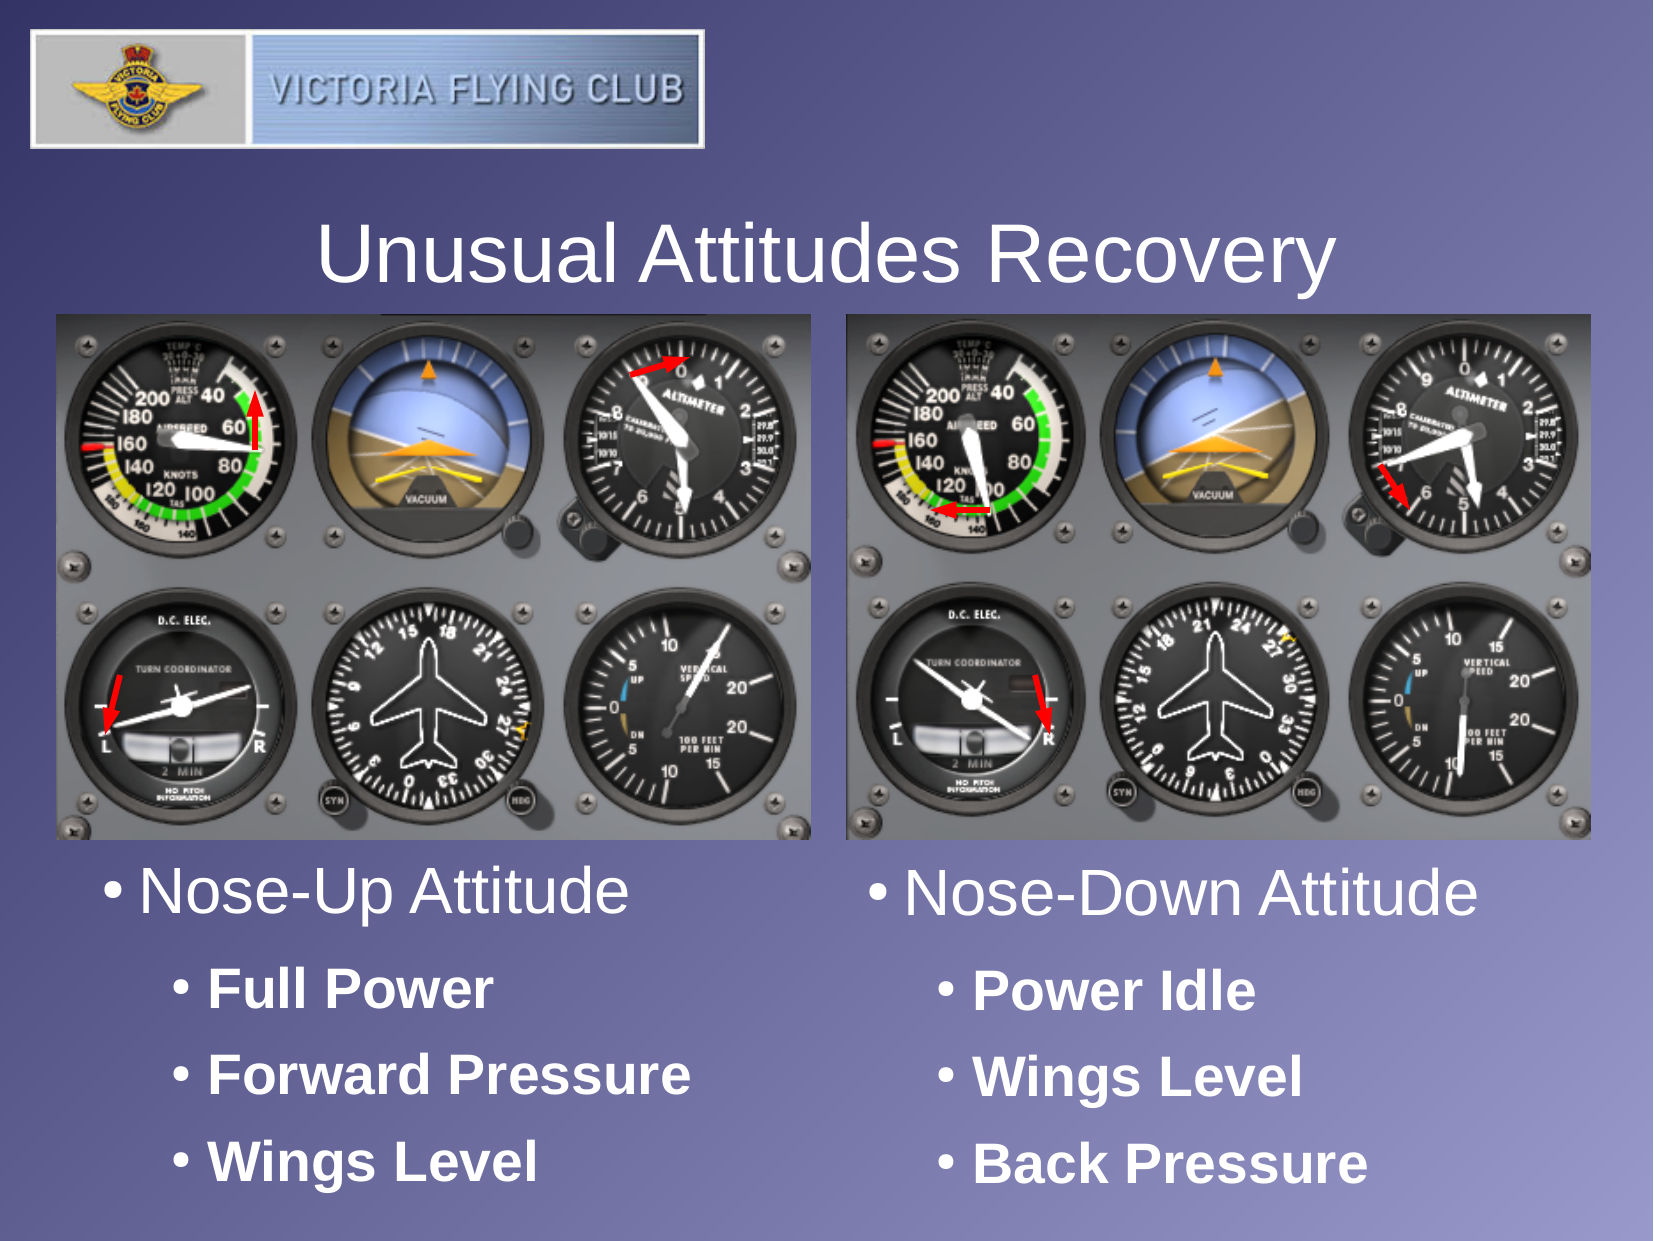

# Unusual Attitudes Recovery
Nose-Up Attitude
Full Power
Forward Pressure
Wings Level
Nose-Down Attitude
Power Idle
Wings Level
Back Pressure